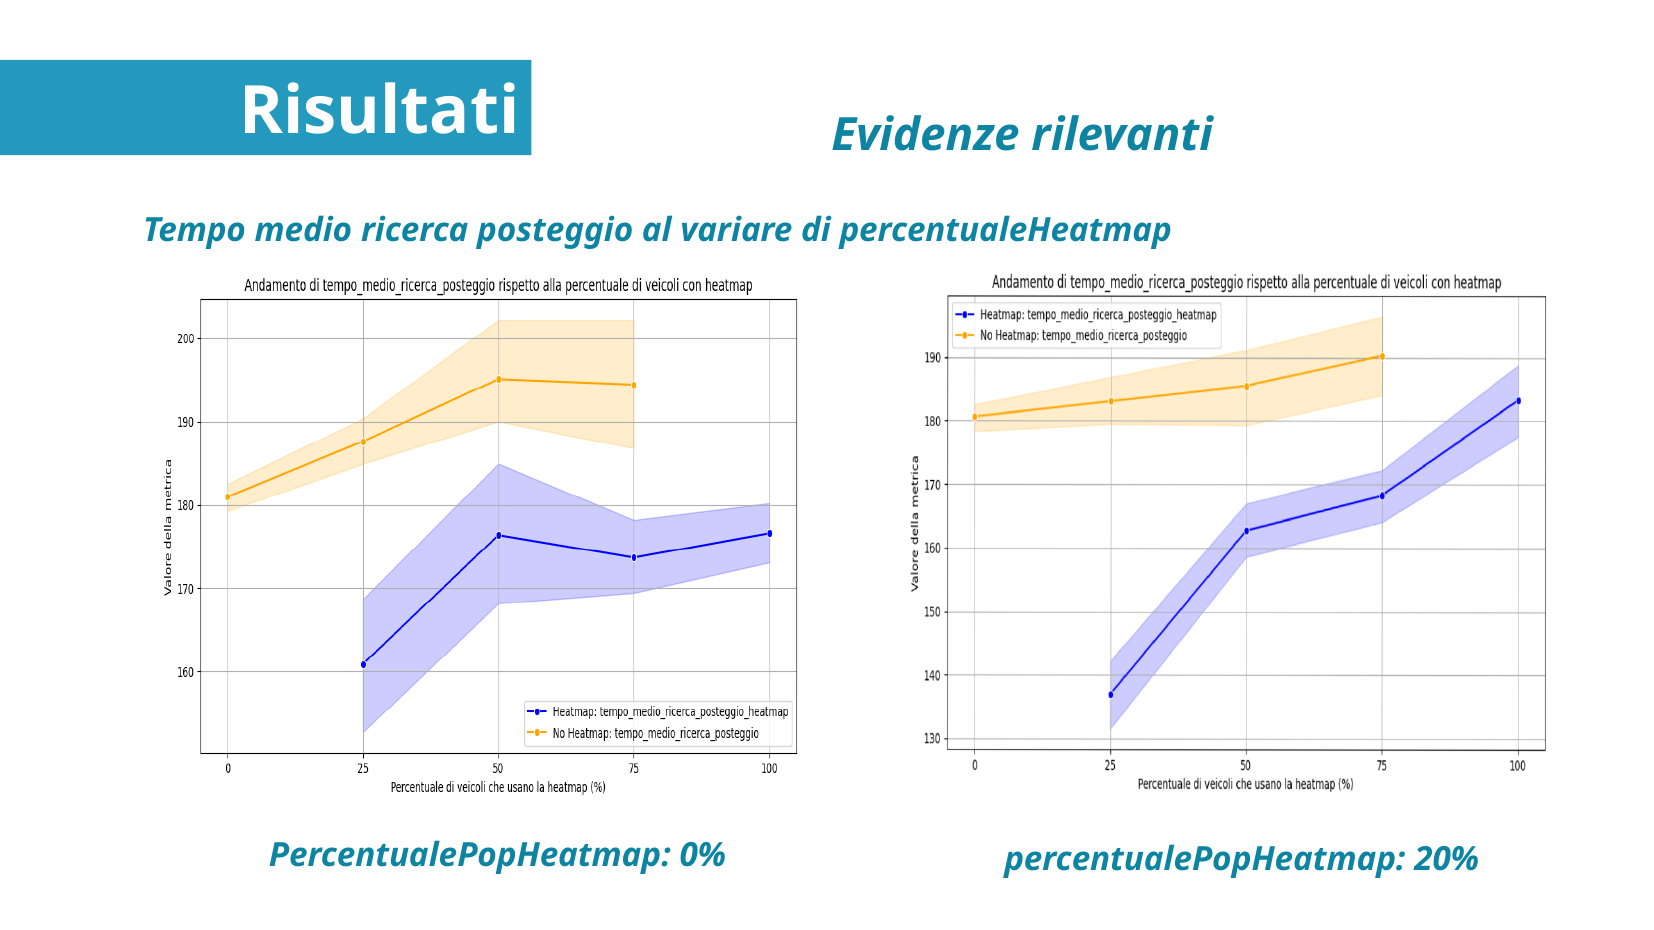

# Risultati
Evidenze rilevanti
Tempo medio ricerca posteggio al variare di percentualeHeatmap
PercentualePopHeatmap: 0%
percentualePopHeatmap: 20%